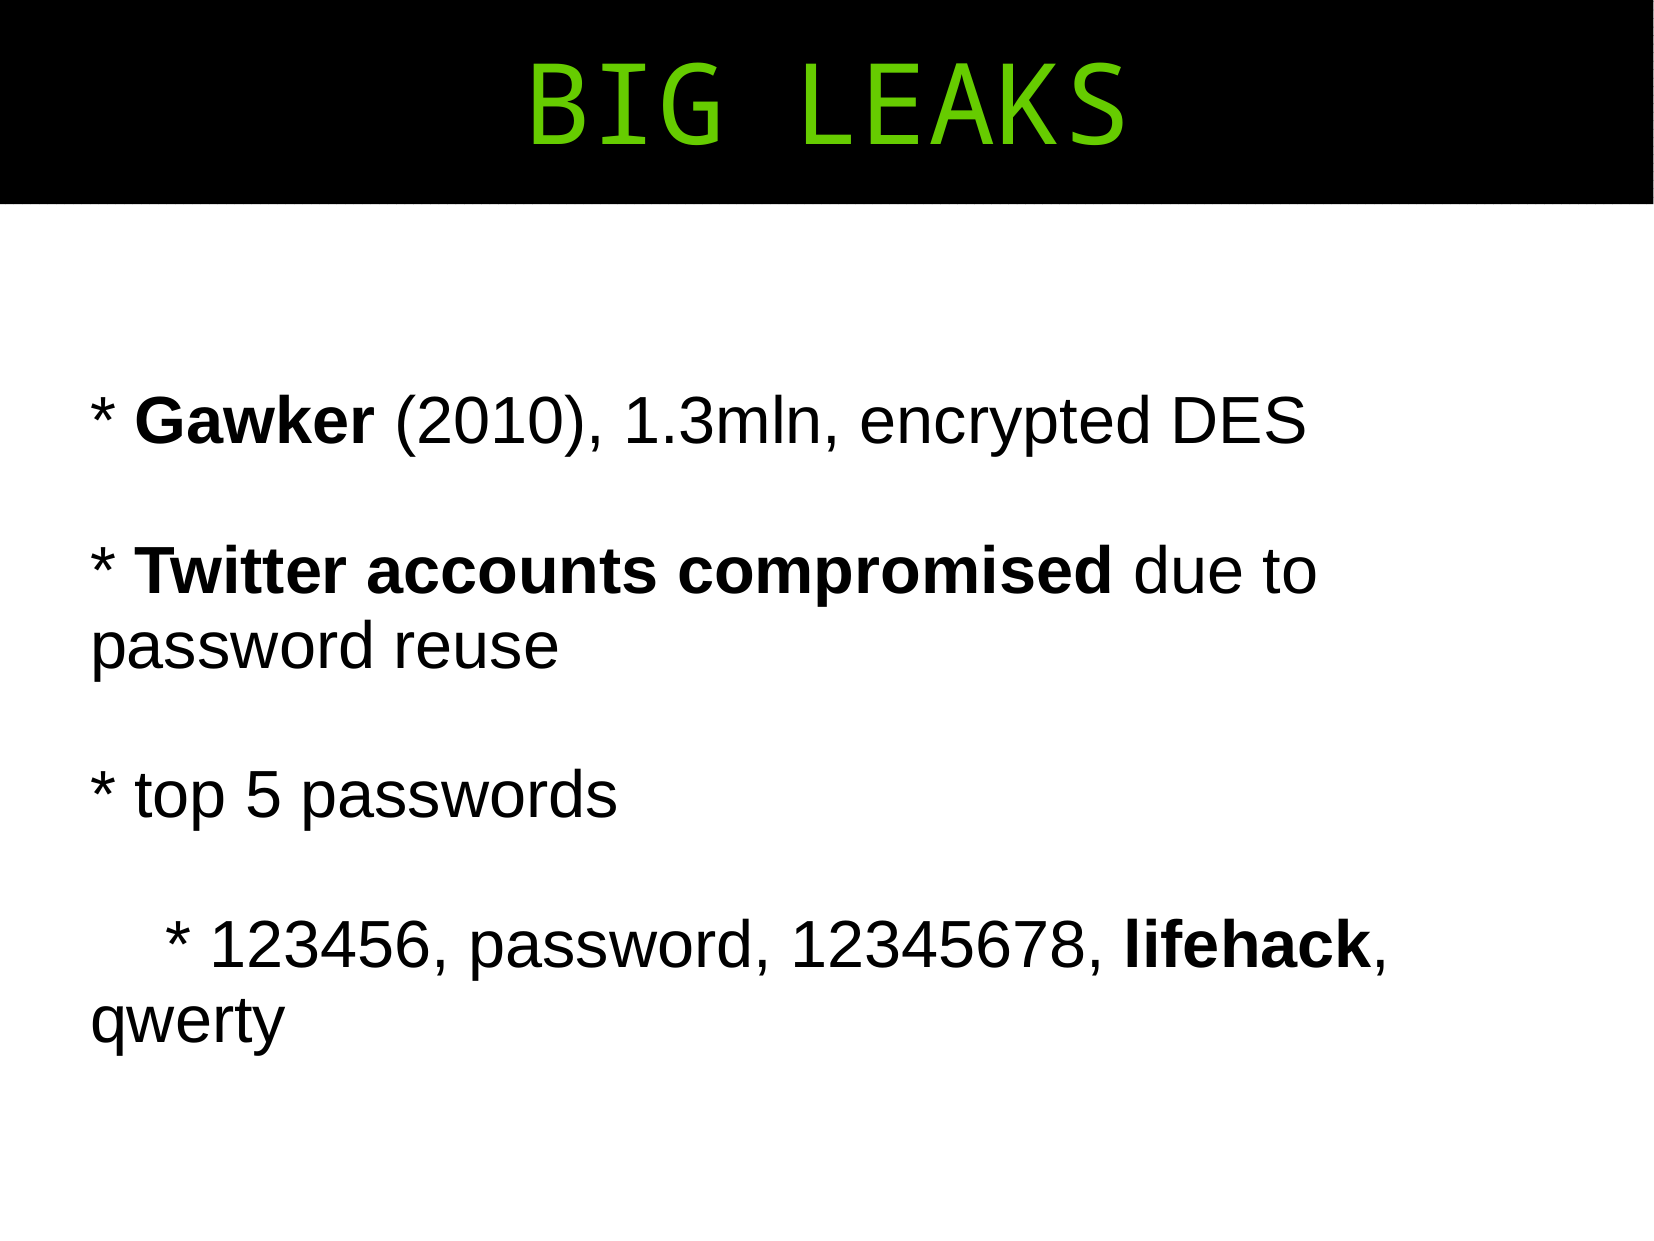

# BIG LEAKS
* Gawker (2010), 1.3mln, encrypted DES
* Twitter accounts compromised due to password reuse
* top 5 passwords
	* 123456, password, 12345678, lifehack, qwerty